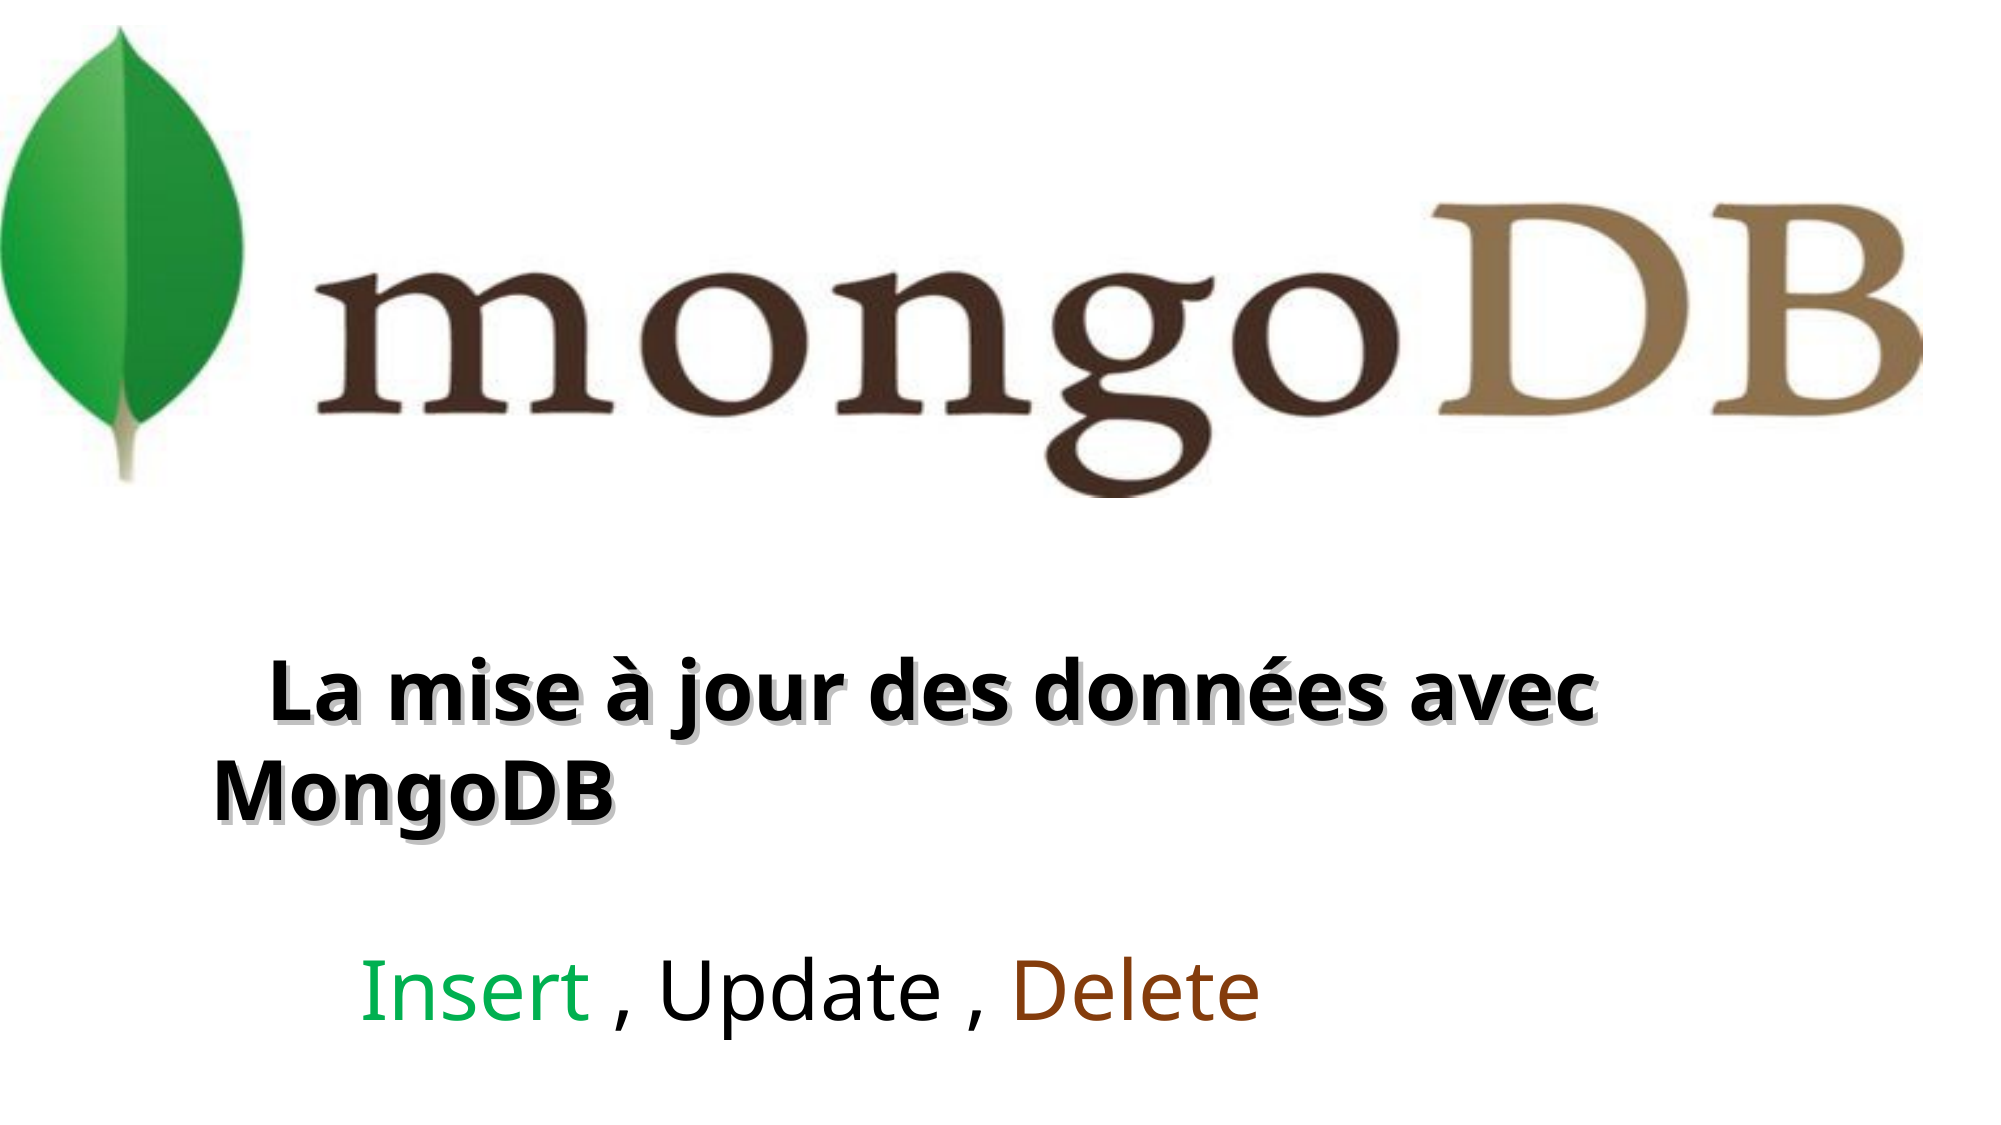

La mise à jour des données avec MongoDB
		Insert , Update , Delete